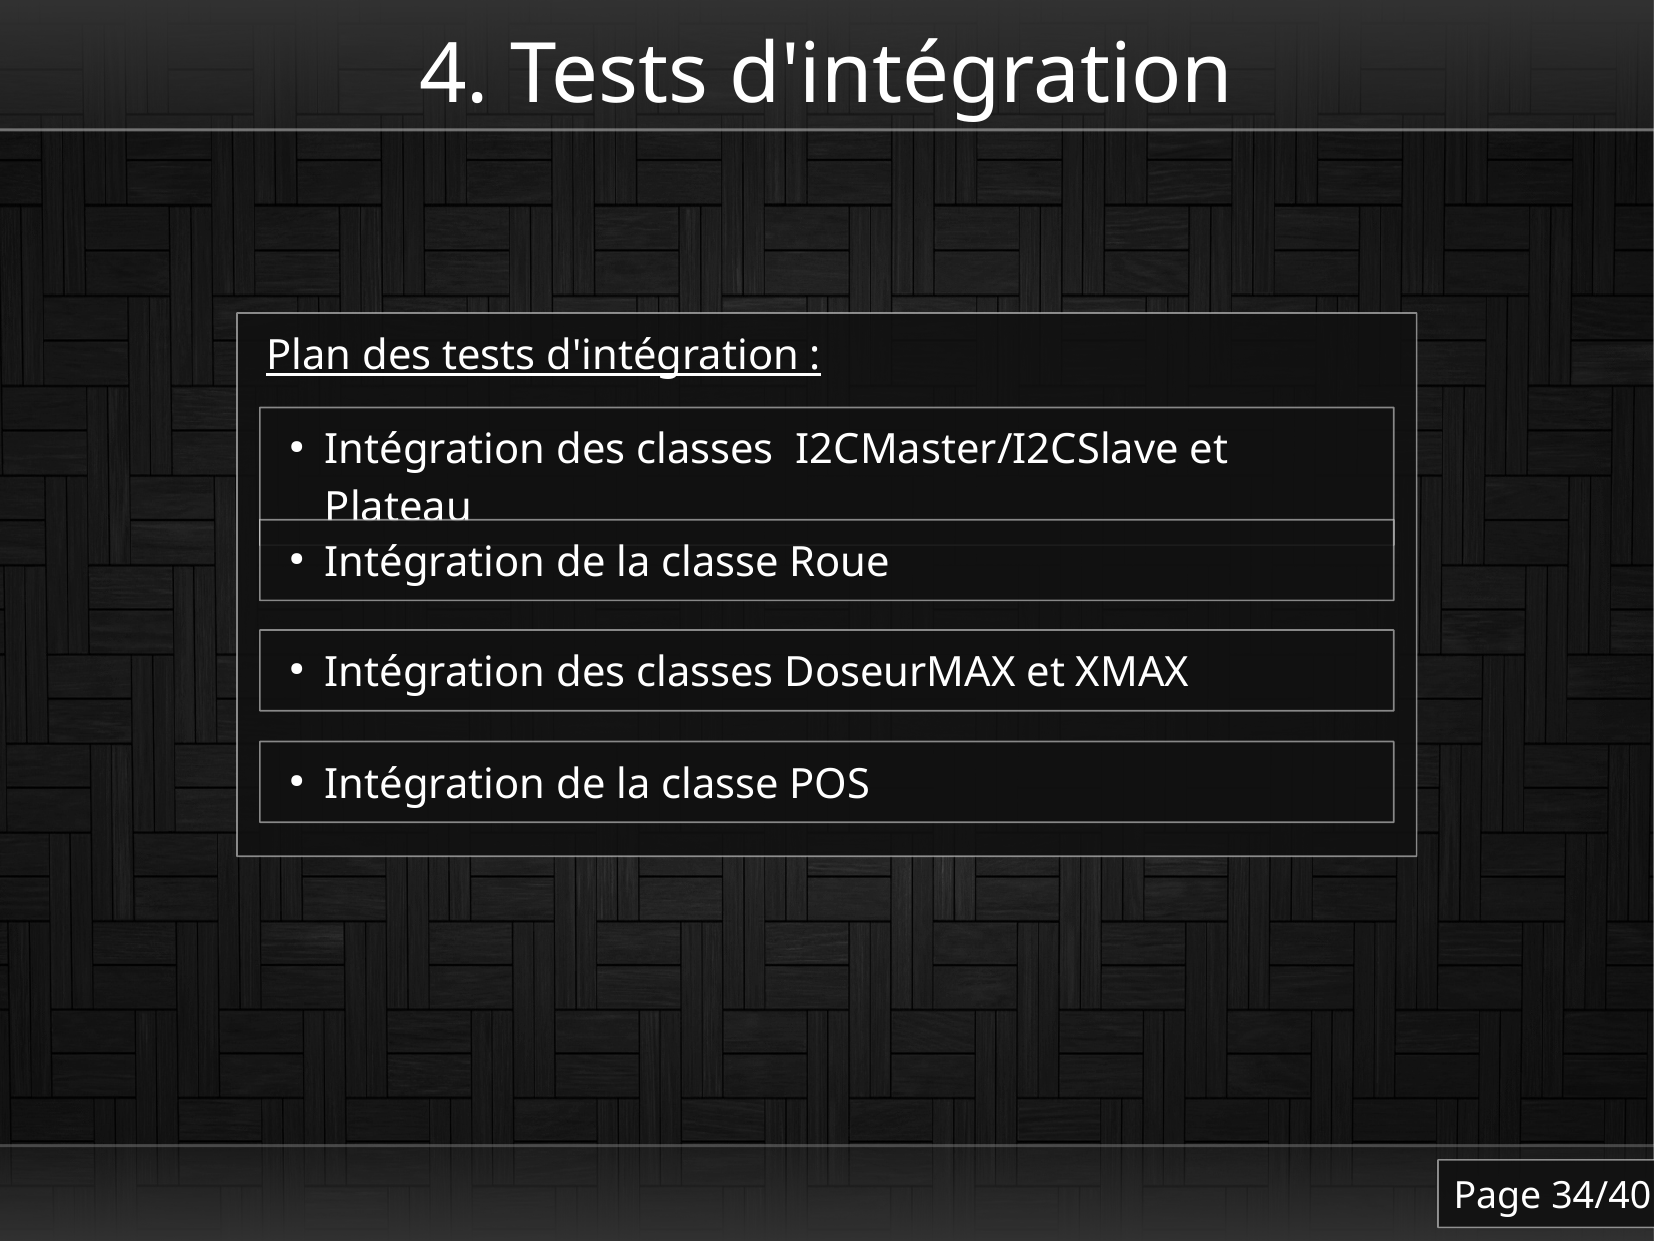

4. Tests d'intégration
Plan des tests d'intégration :
Intégration des classes I2CMaster/I2CSlave et Plateau
Intégration de la classe Roue
Intégration des classes DoseurMAX et XMAX
Intégration de la classe POS